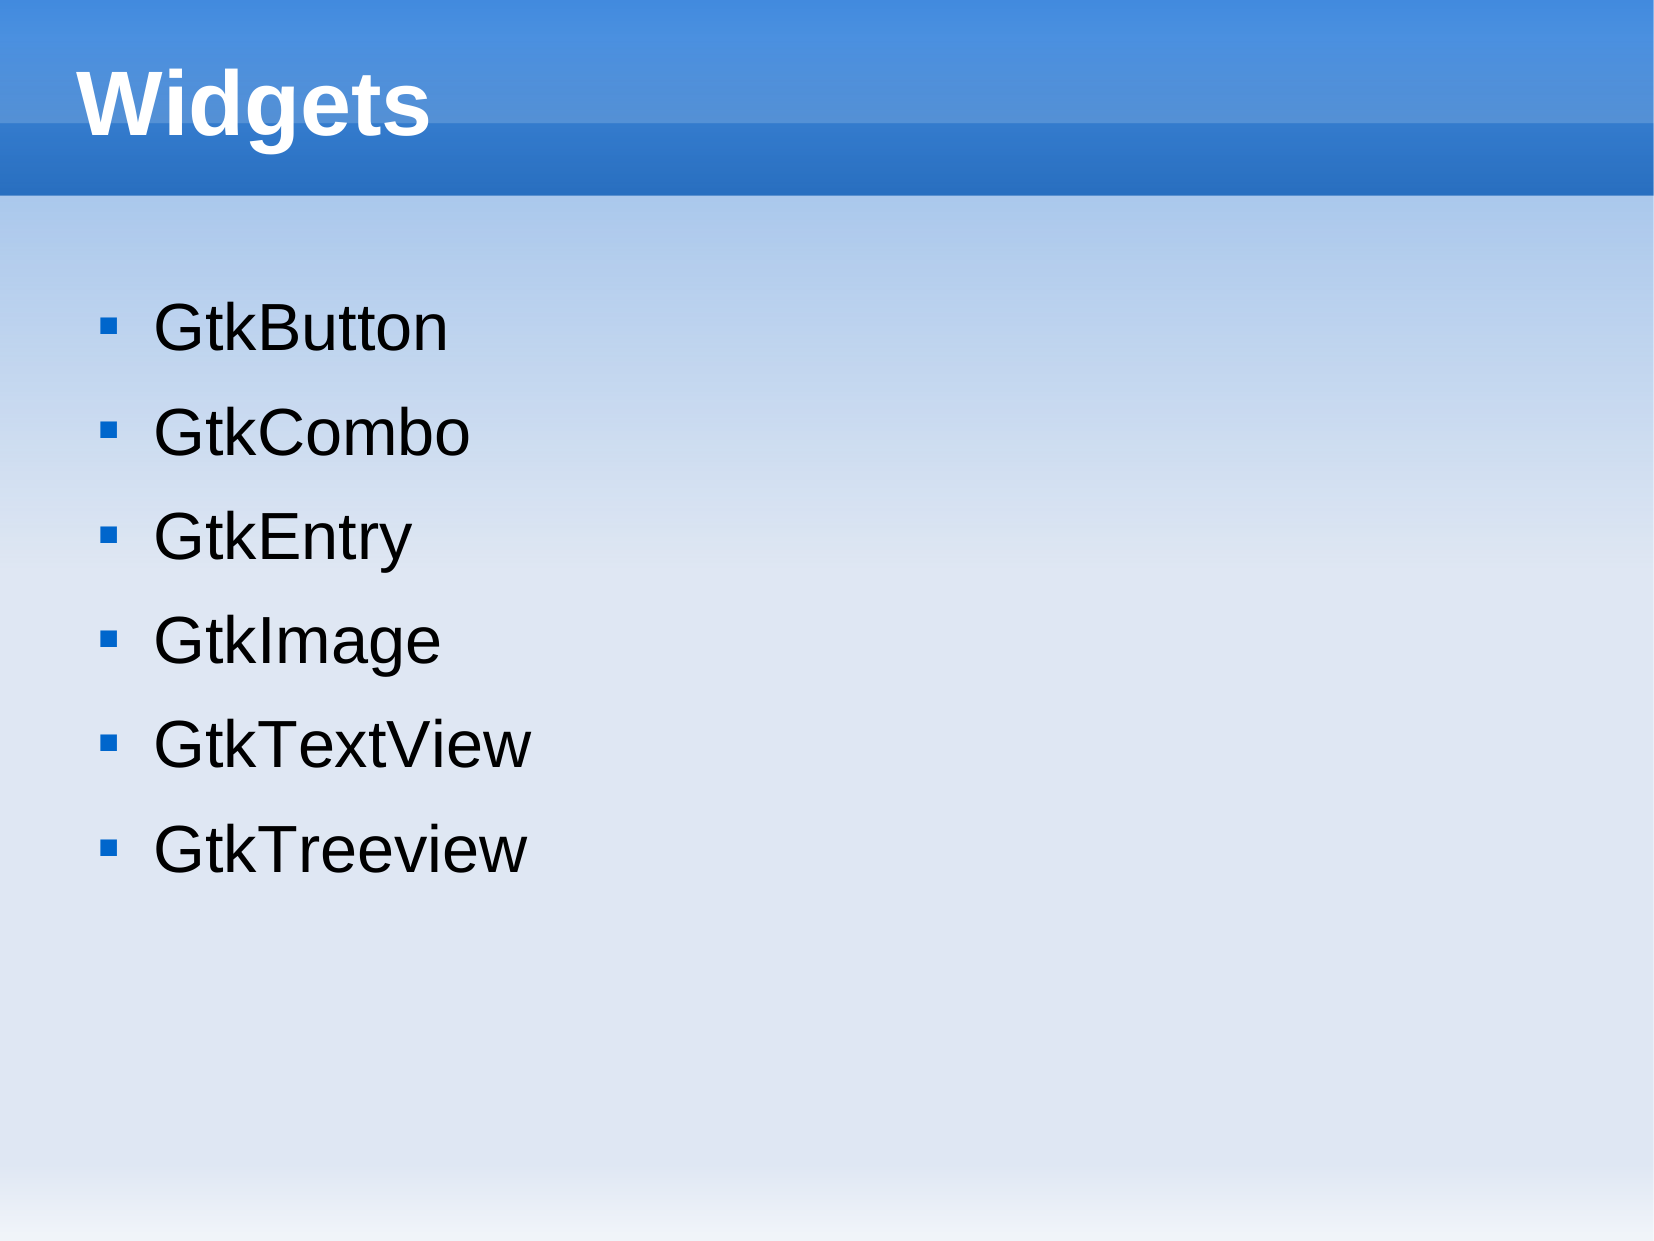

# Widgets
GtkButton
GtkCombo
GtkEntry
GtkImage
GtkTextView
GtkTreeview